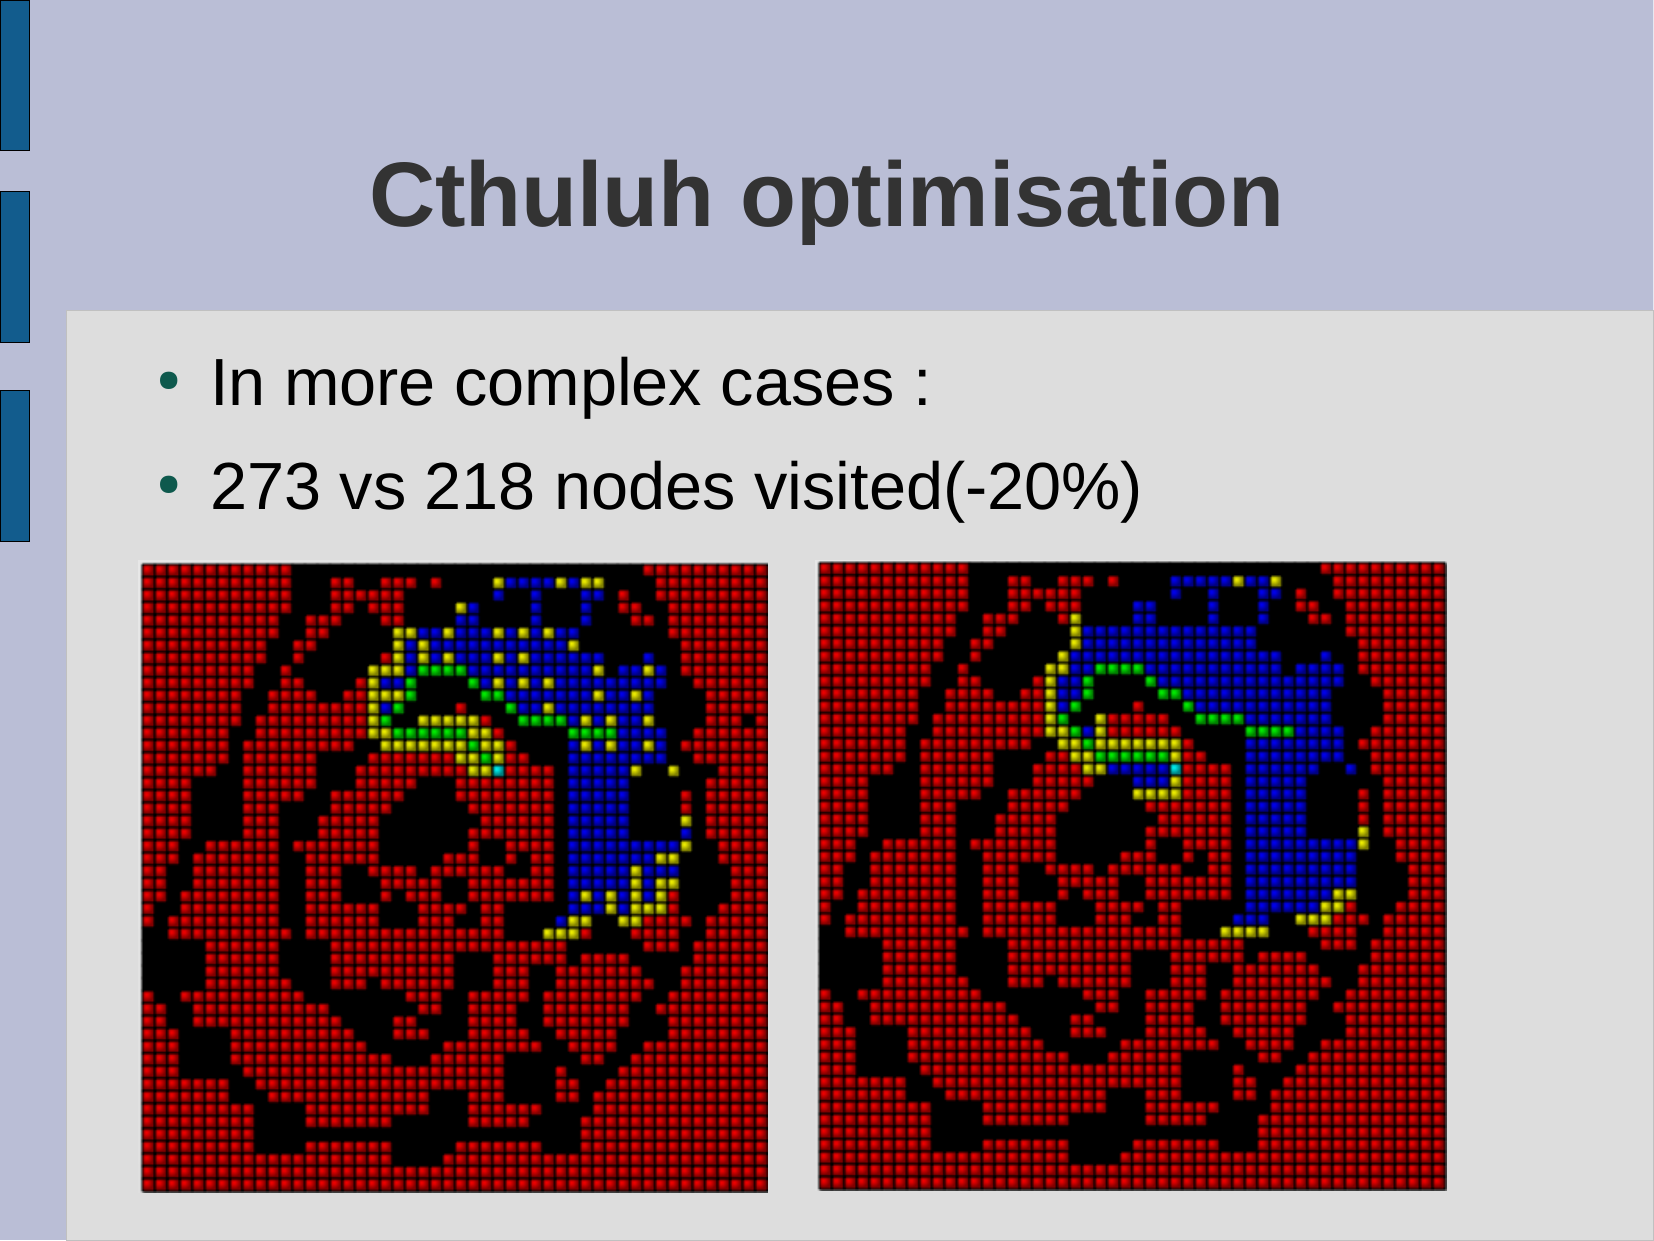

# Cthuluh optimisation
In more complex cases :
273 vs 218 nodes visited(-20%)